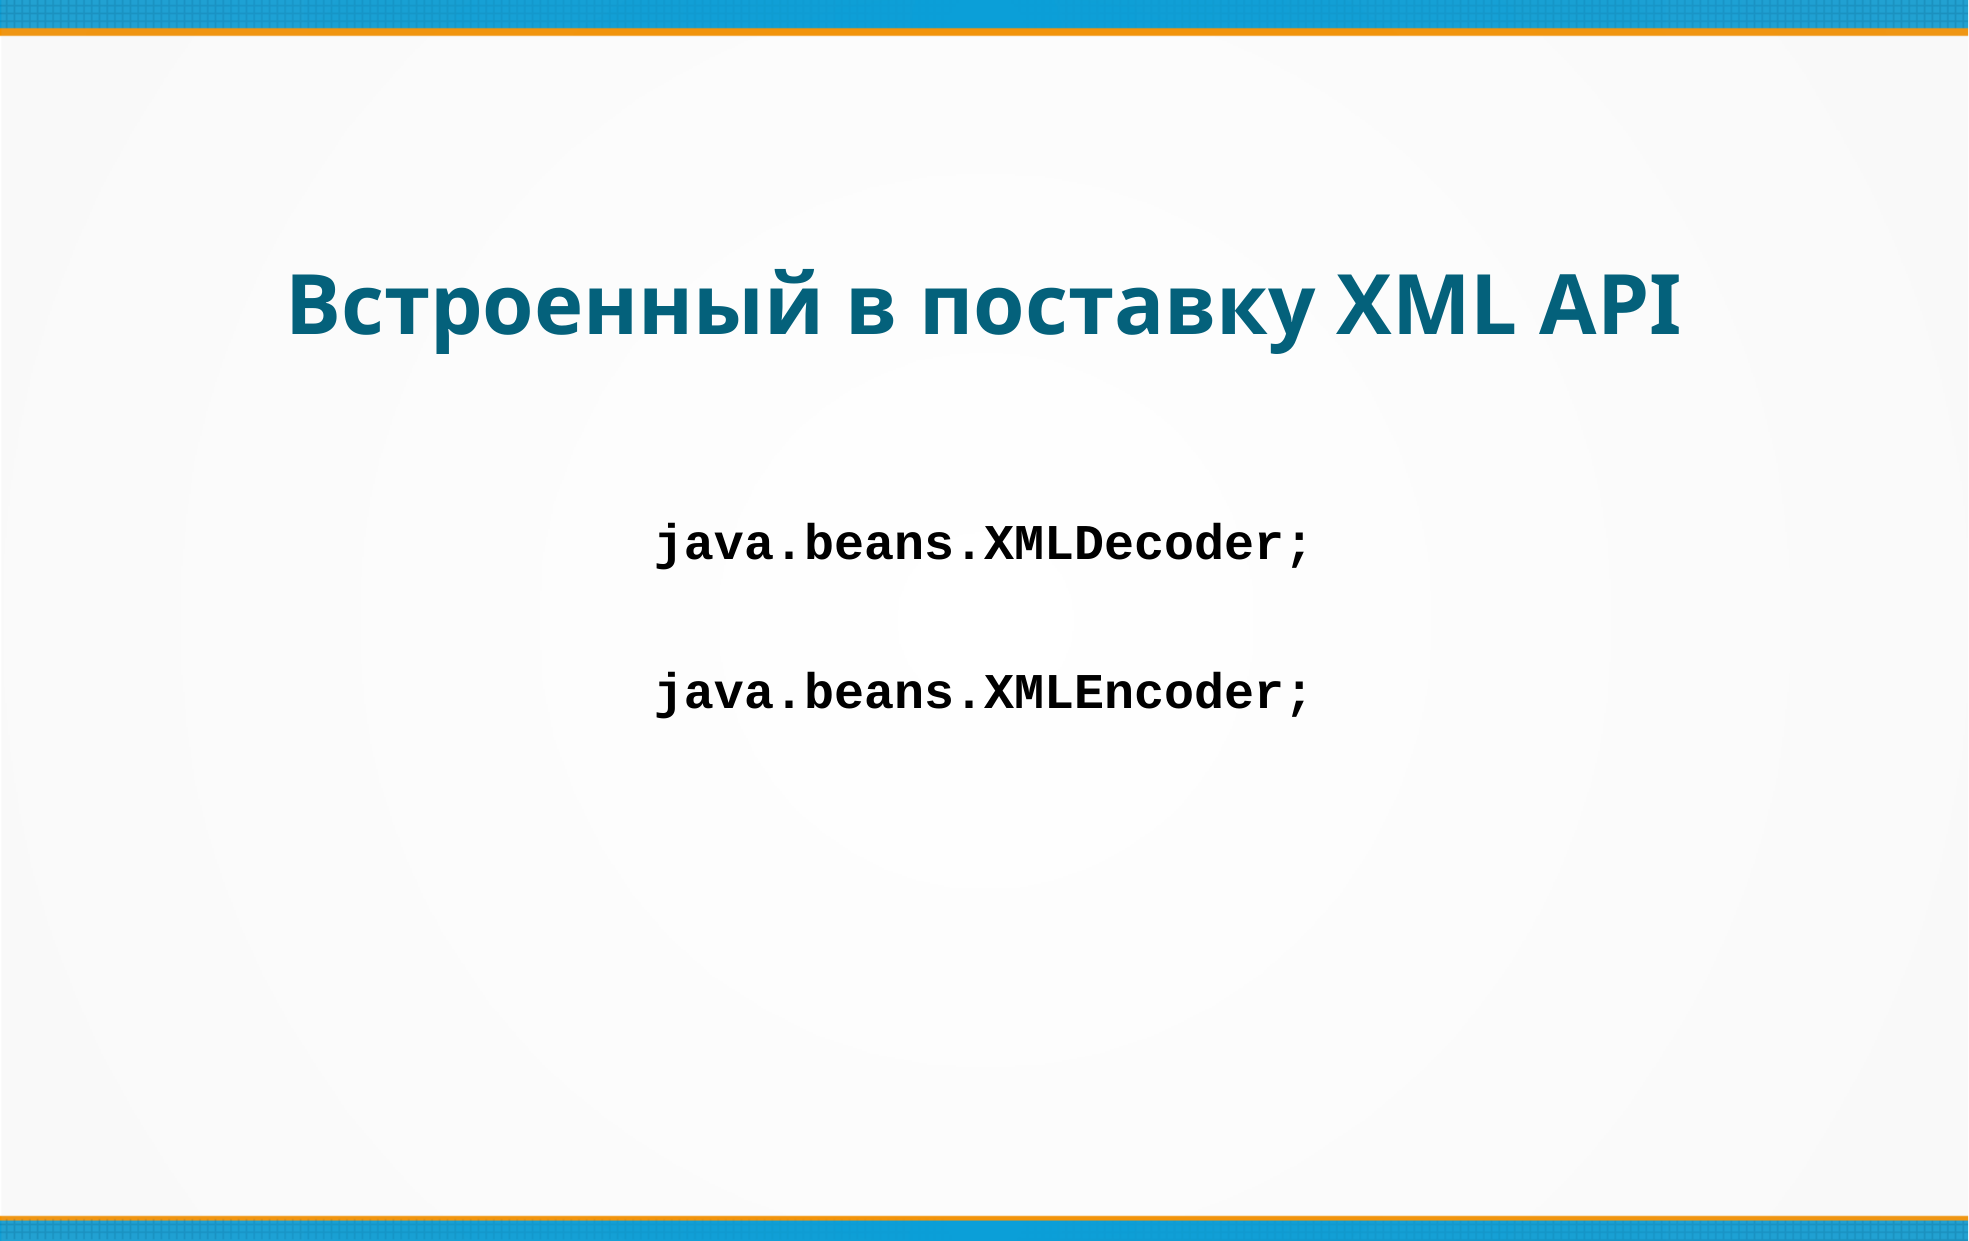

# Встроенный в поставку XML API
java.beans.XMLDecoder;
java.beans.XMLEncoder;